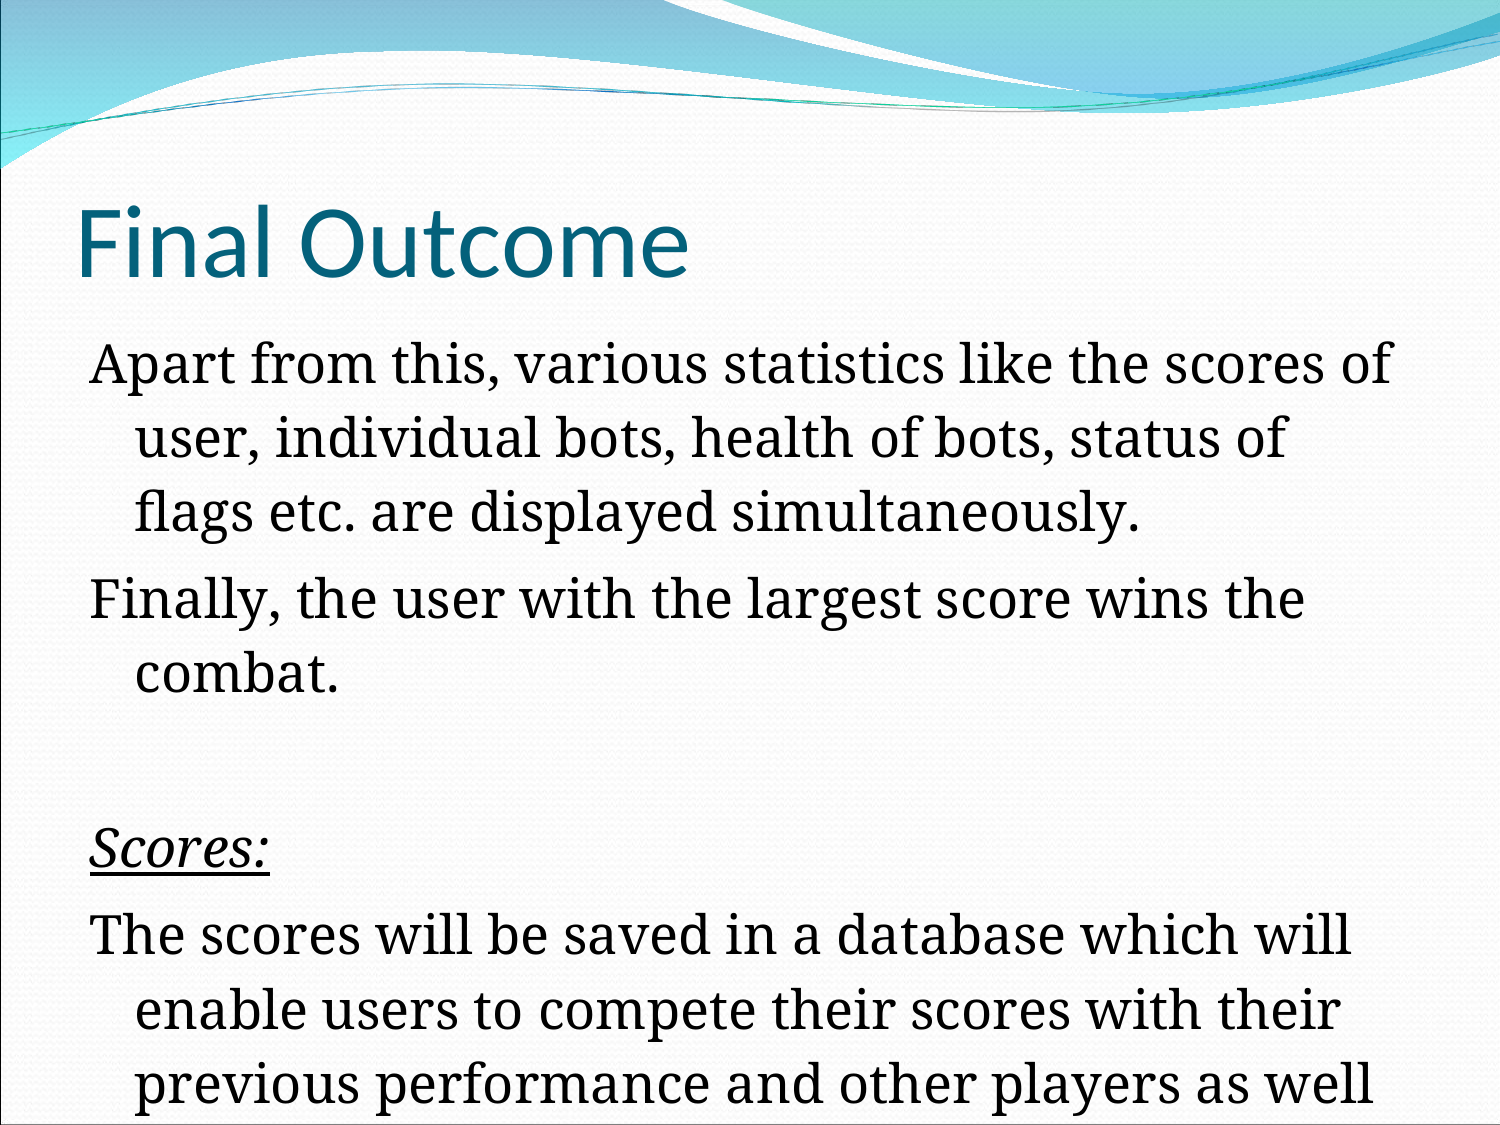

# Final Outcome
Apart from this, various statistics like the scores of user, individual bots, health of bots, status of flags etc. are displayed simultaneously.
Finally, the user with the largest score wins the combat.
Scores:
The scores will be saved in a database which will enable users to compete their scores with their previous performance and other players as well